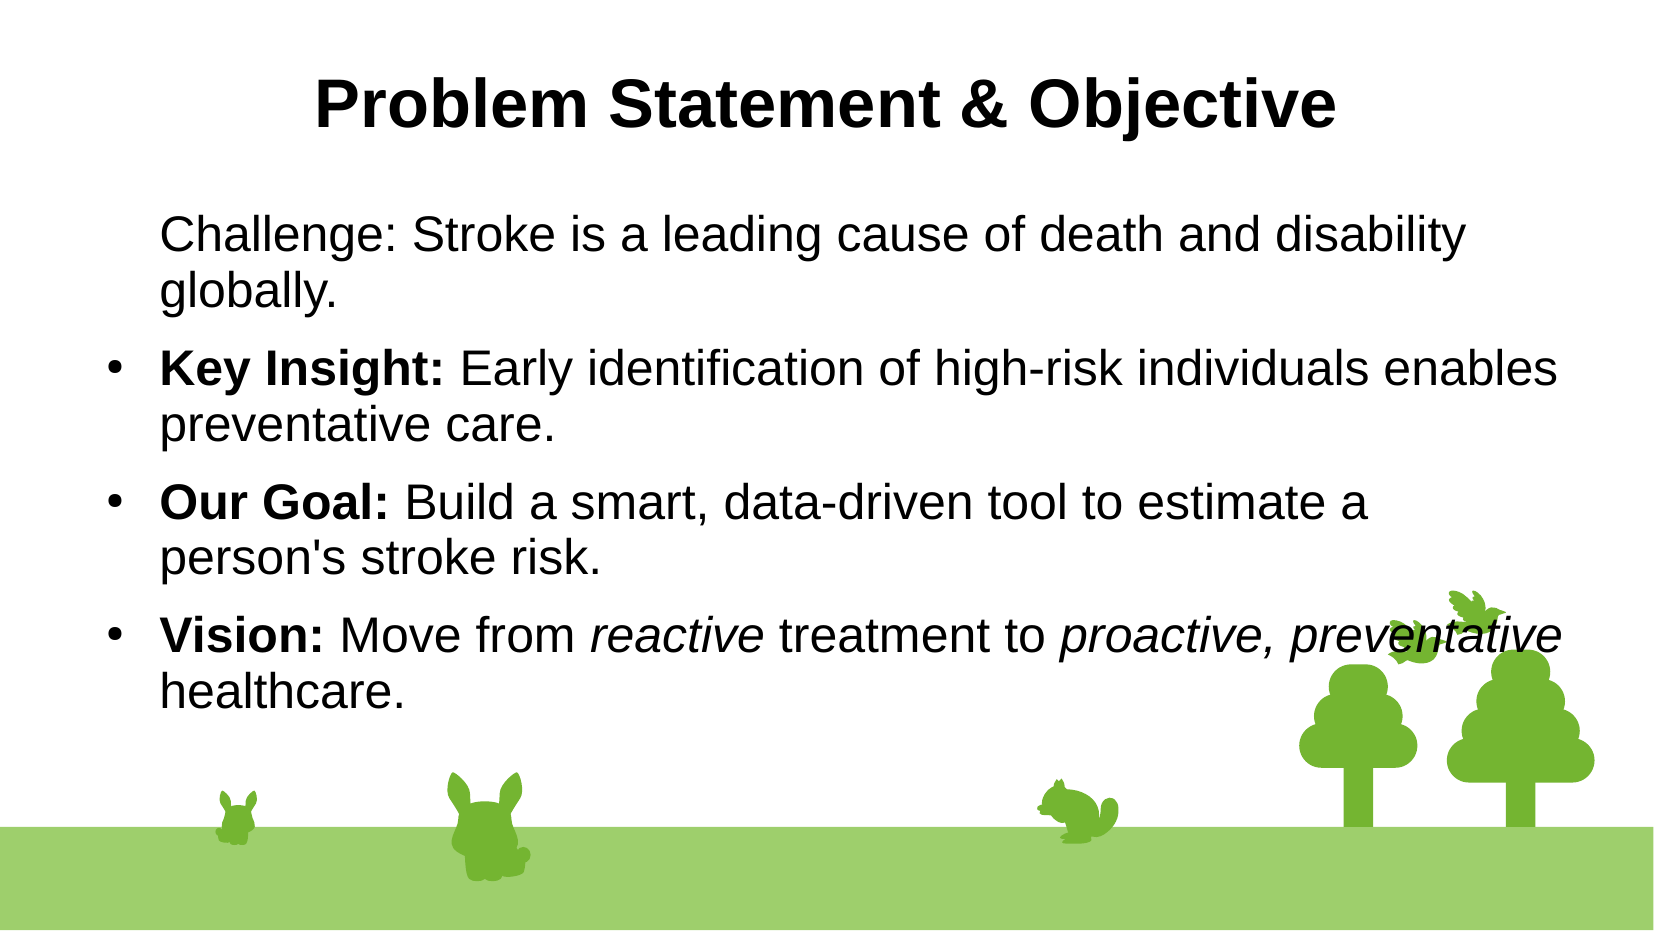

# Problem Statement & Objective
Challenge: Stroke is a leading cause of death and disability globally.
Key Insight: Early identification of high-risk individuals enables preventative care.
Our Goal: Build a smart, data-driven tool to estimate a person's stroke risk.
Vision: Move from reactive treatment to proactive, preventative healthcare.